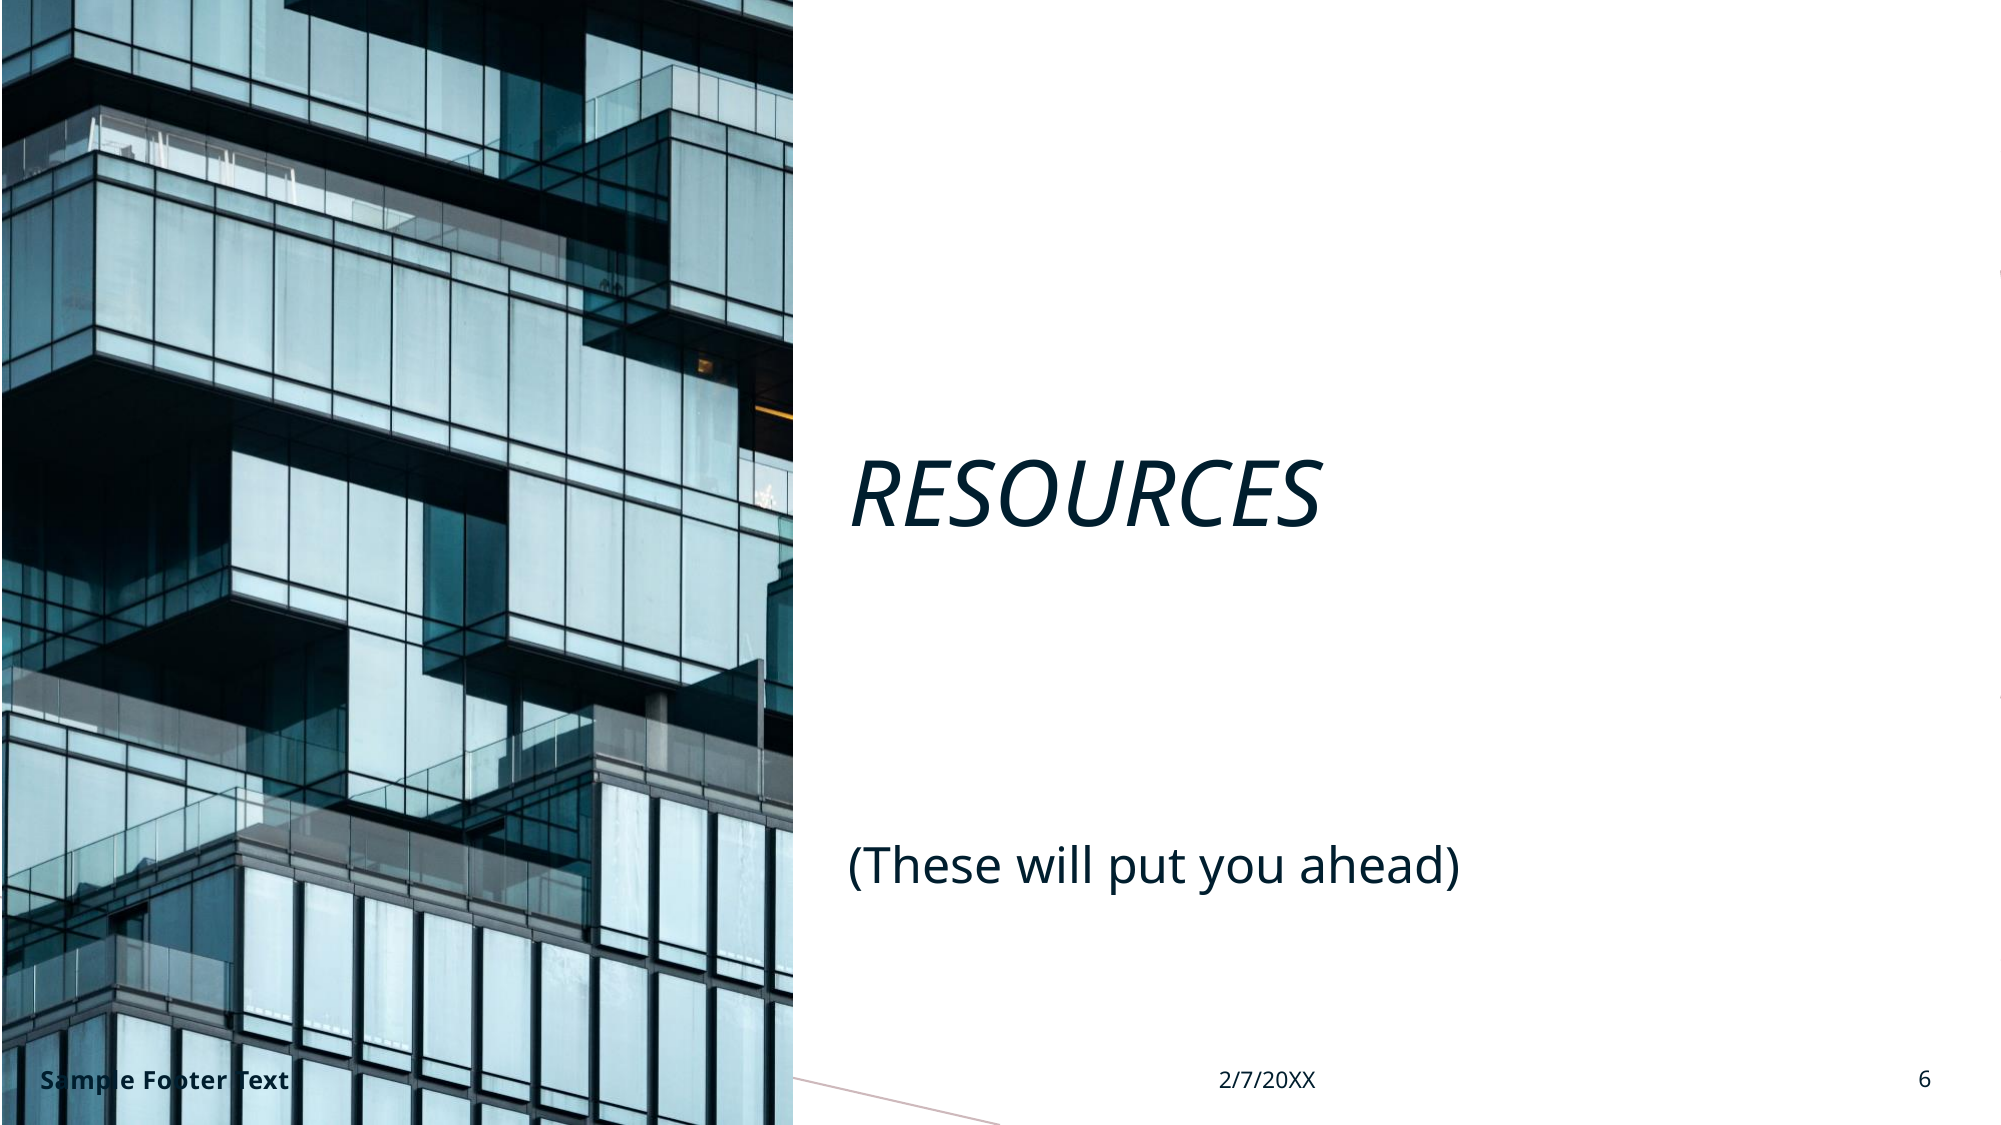

# Resources
(These will put you ahead)
Sample Footer Text
2/7/20XX